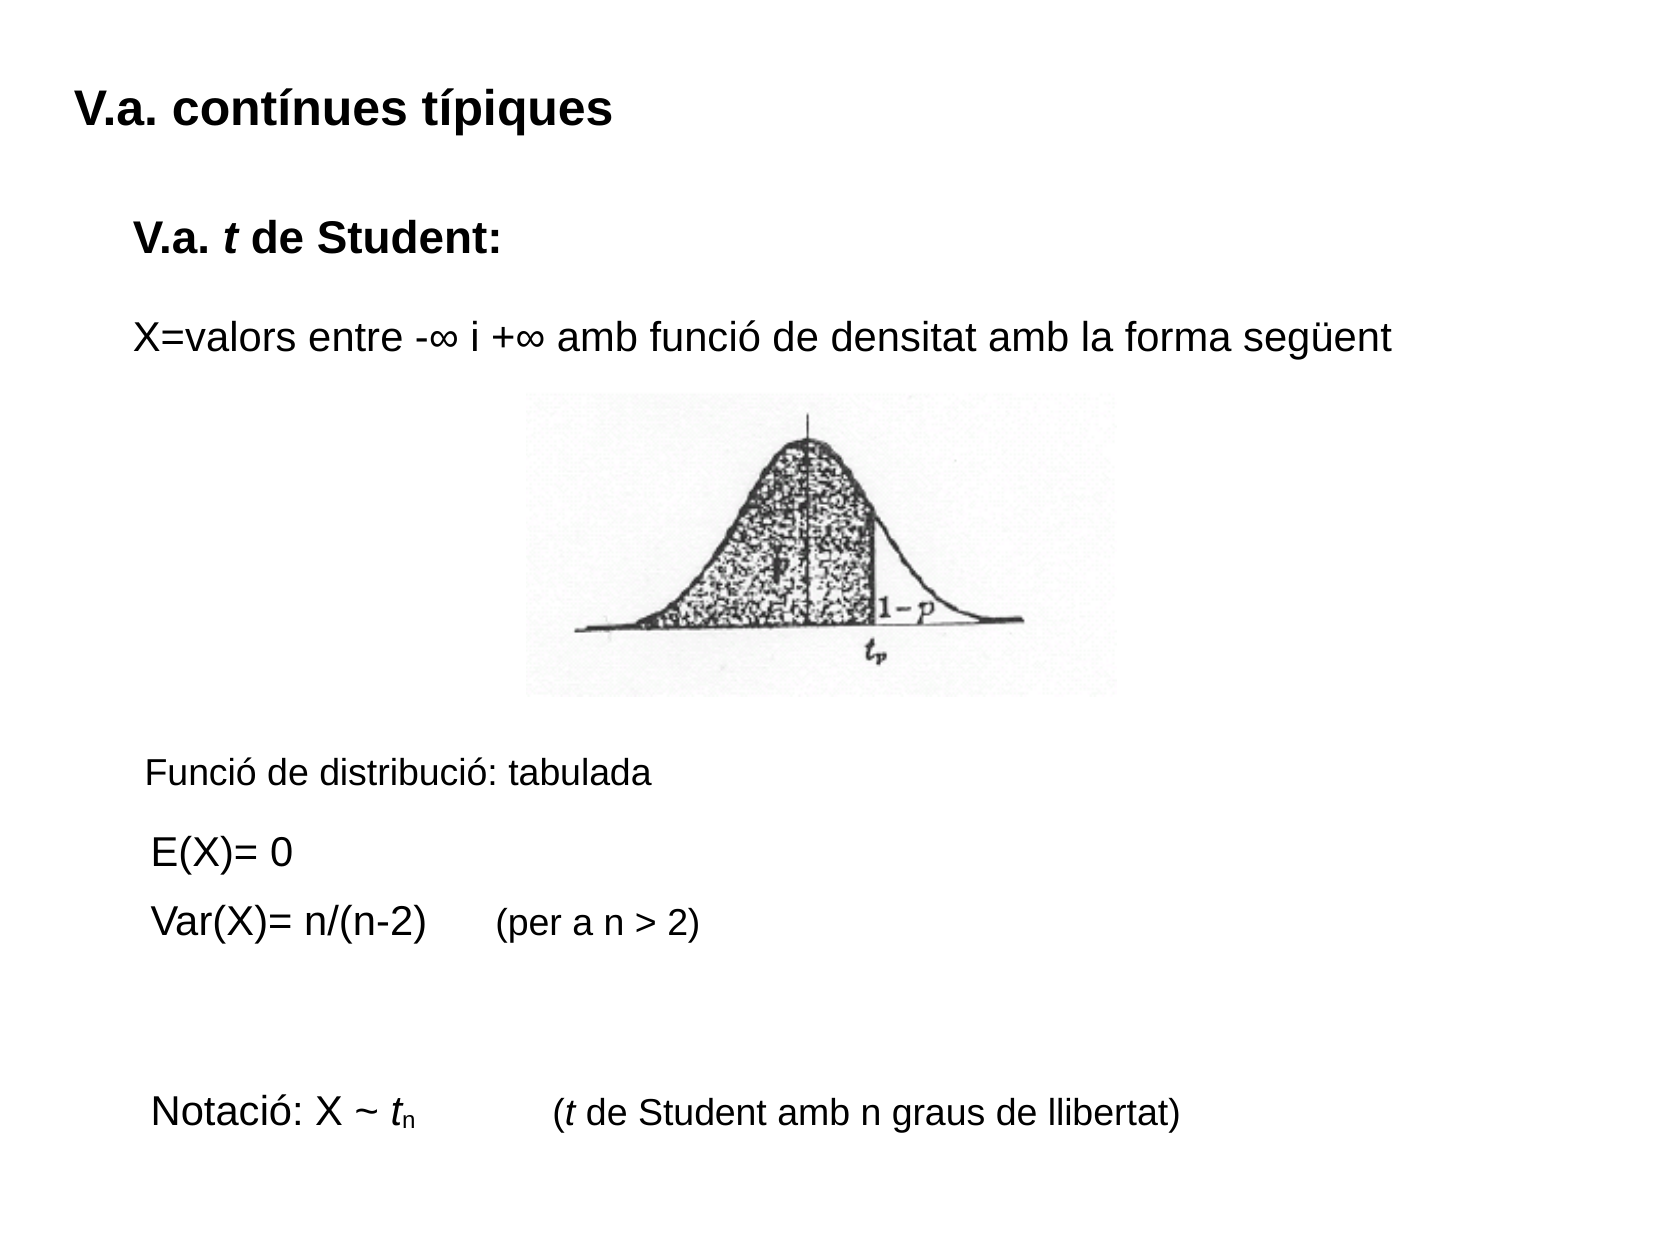

V.a. contínues típiques
V.a. t de Student:
X=valors entre -∞ i +∞ amb funció de densitat amb la forma següent
Funció de distribució: tabulada
E(X)= 0
Var(X)= n/(n-2) (per a n > 2)
Notació: X ~ tn (t de Student amb n graus de llibertat)